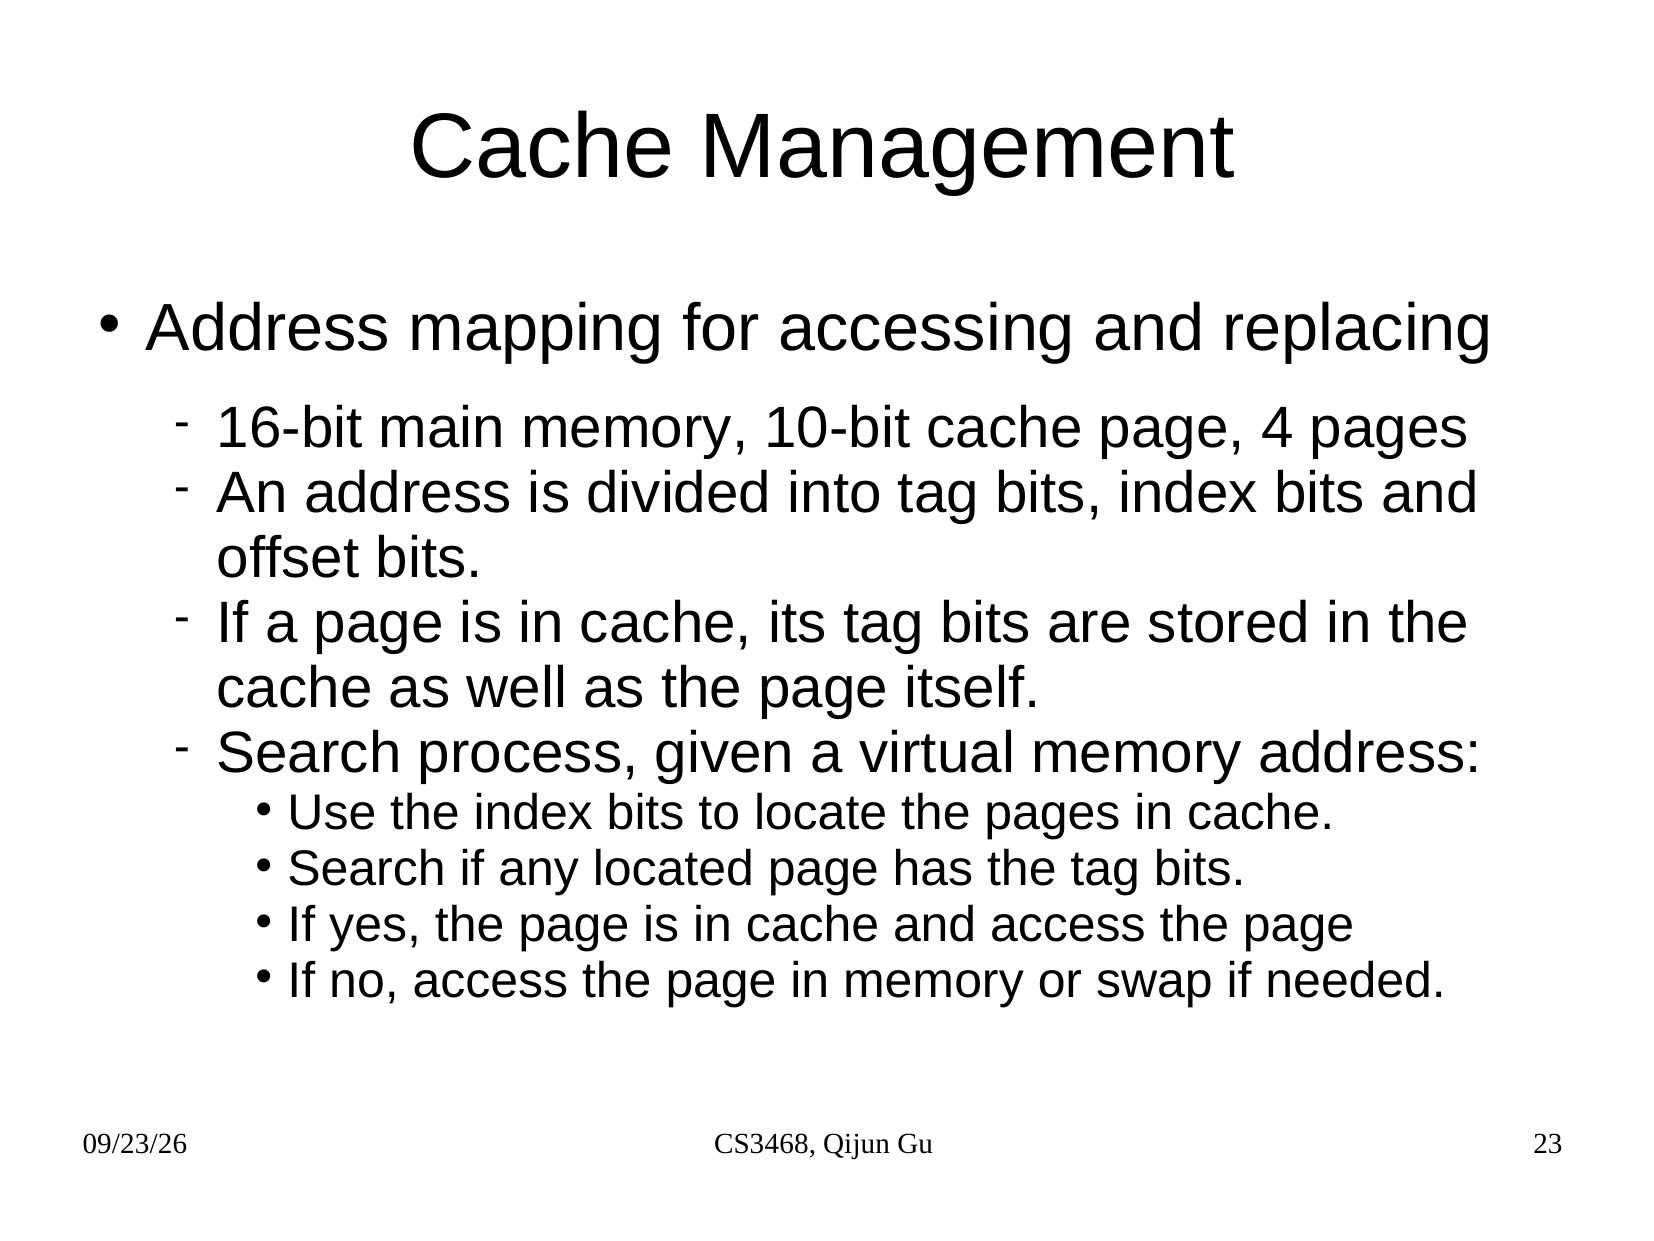

# Cache Management
Address mapping for accessing and replacing
16-bit main memory, 10-bit cache page, 4 pages
An address is divided into tag bits, index bits and offset bits.
If a page is in cache, its tag bits are stored in the cache as well as the page itself.
Search process, given a virtual memory address:
Use the index bits to locate the pages in cache.
Search if any located page has the tag bits.
If yes, the page is in cache and access the page
If no, access the page in memory or swap if needed.
CS3468, Qijun Gu
23